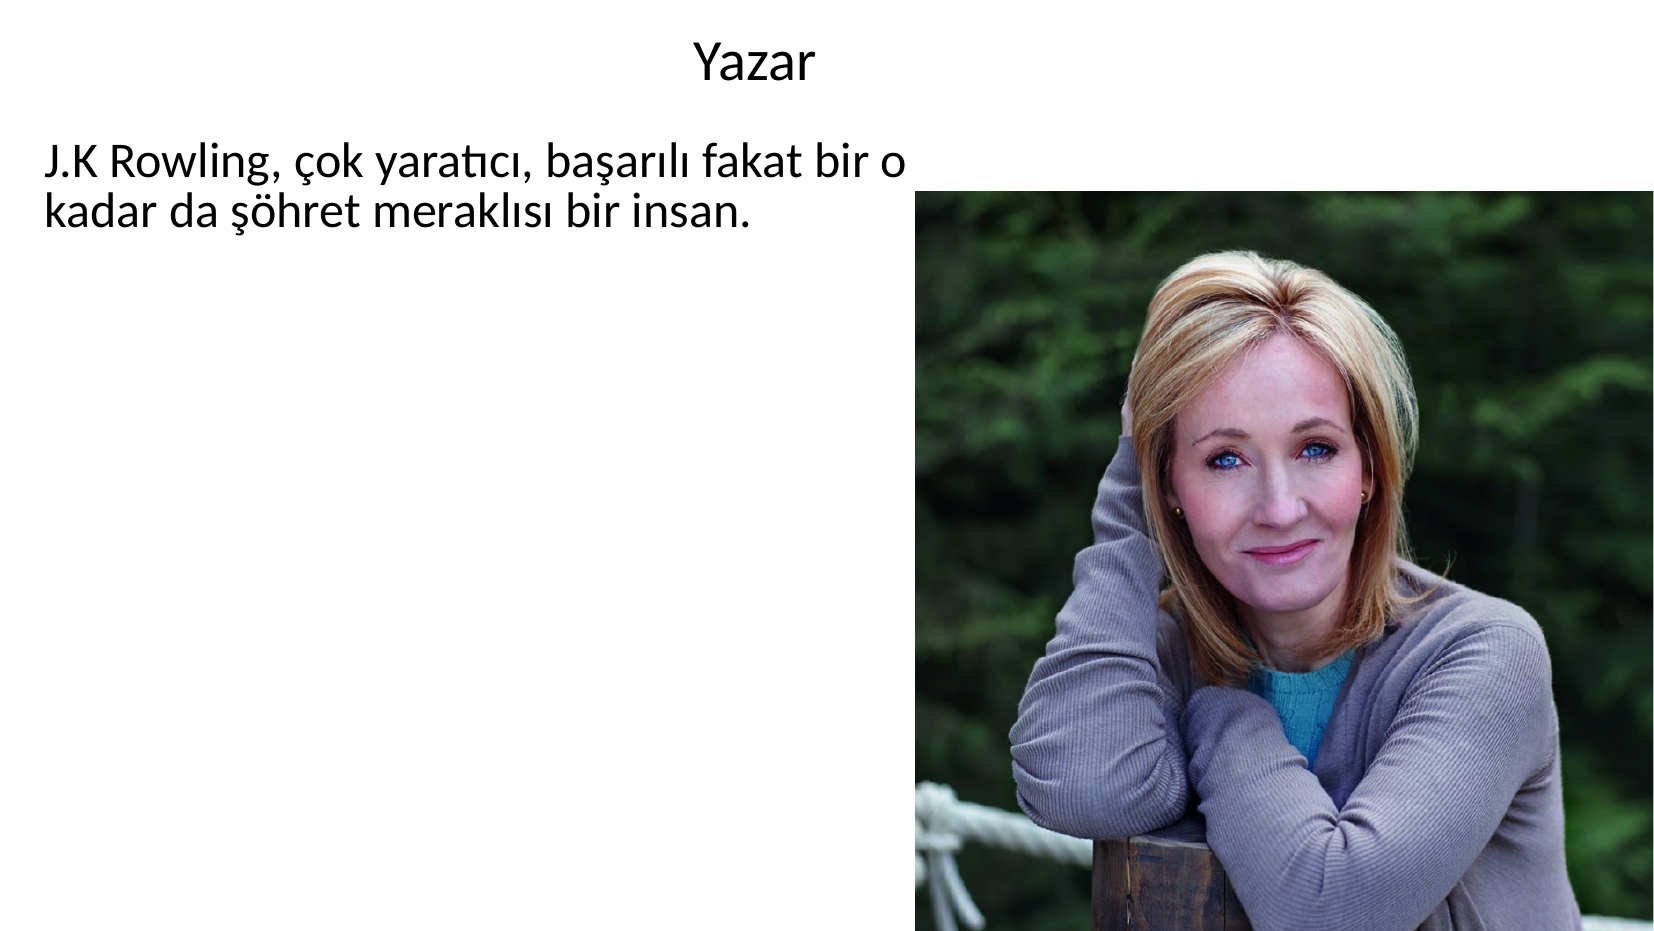

Yazar
J.K Rowling, çok yaratıcı, başarılı fakat bir o kadar da şöhret meraklısı bir insan.